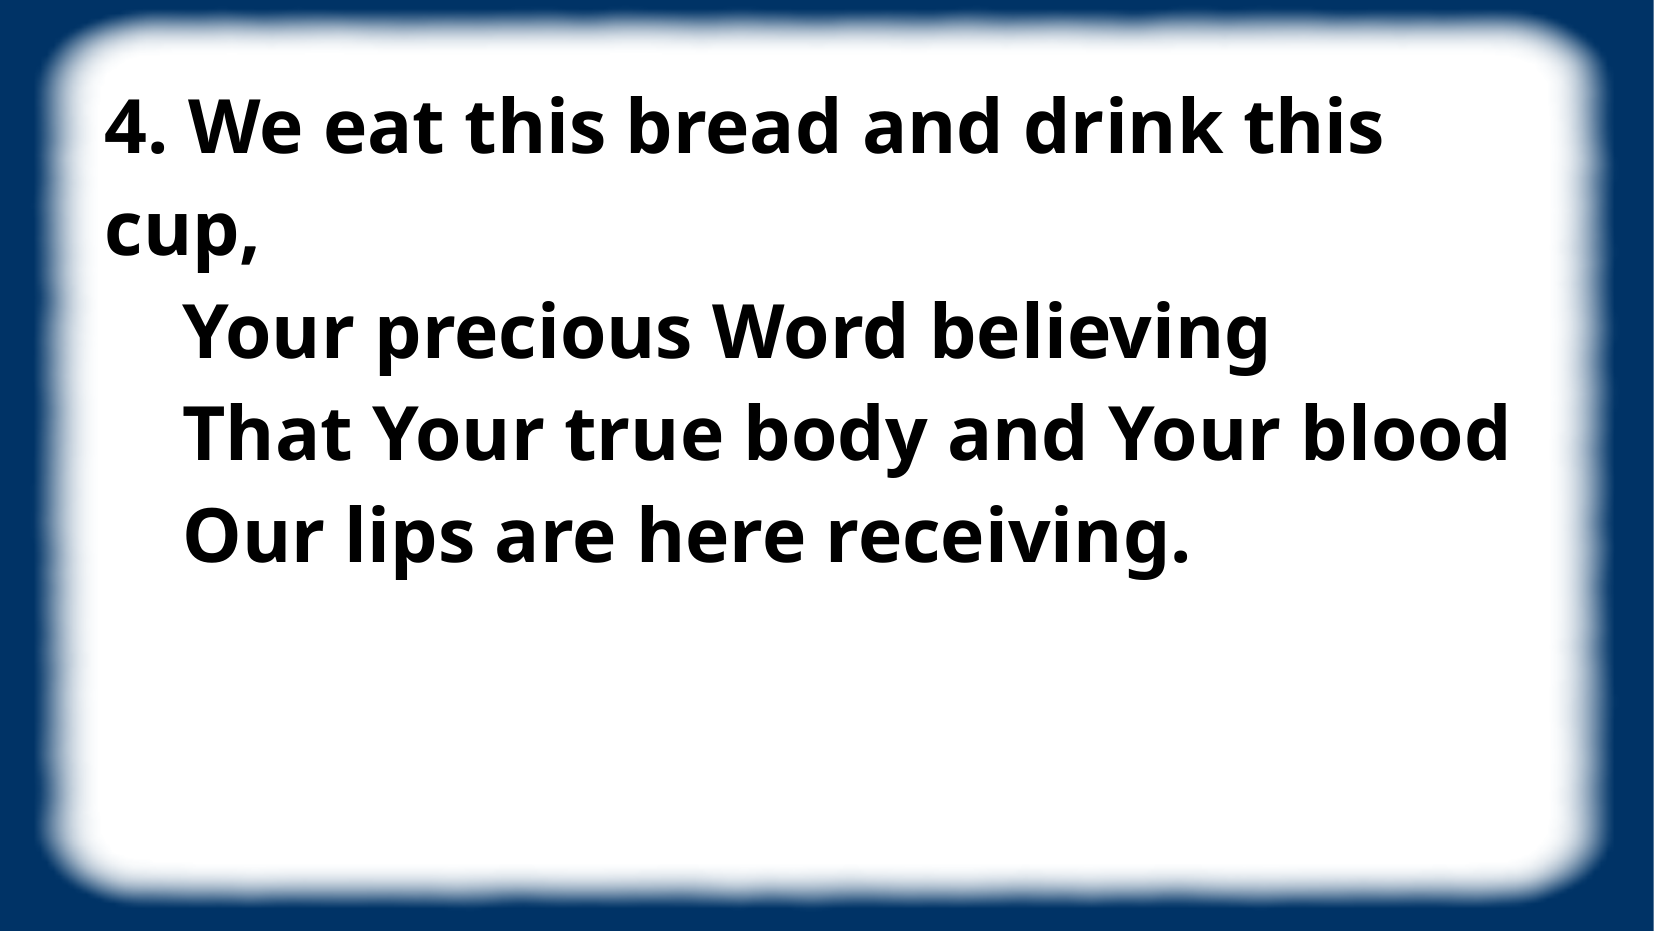

4. We eat this bread and drink this cup,
 Your precious Word believing
 That Your true body and Your blood
 Our lips are here receiving.